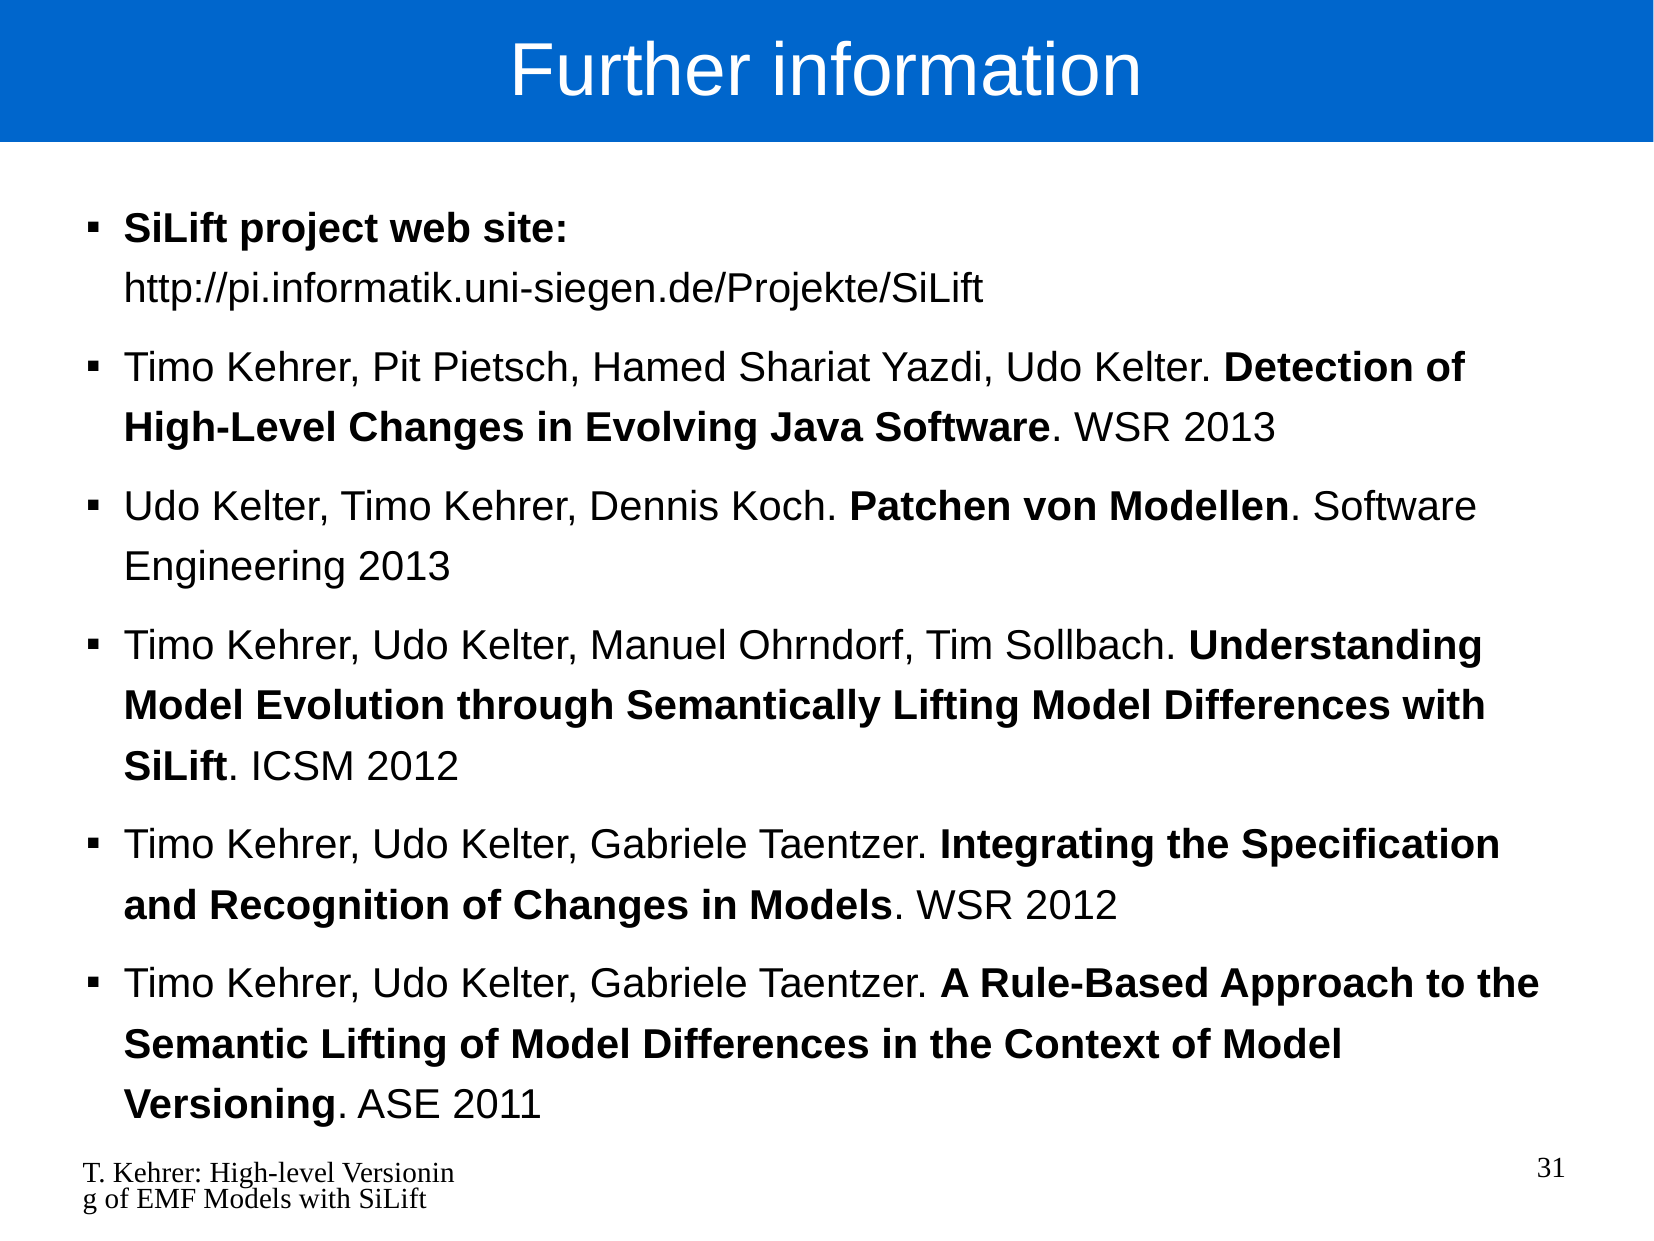

# Further information
SiLift project web site:
http://pi.informatik.uni-siegen.de/Projekte/SiLift
Timo Kehrer, Pit Pietsch, Hamed Shariat Yazdi, Udo Kelter. Detection of High-Level Changes in Evolving Java Software. WSR 2013
Udo Kelter, Timo Kehrer, Dennis Koch. Patchen von Modellen. Software Engineering 2013
Timo Kehrer, Udo Kelter, Manuel Ohrndorf, Tim Sollbach. Understanding Model Evolution through Semantically Lifting Model Differences with SiLift. ICSM 2012
Timo Kehrer, Udo Kelter, Gabriele Taentzer. Integrating the Specification and Recognition of Changes in Models. WSR 2012
Timo Kehrer, Udo Kelter, Gabriele Taentzer. A Rule-Based Approach to the Semantic Lifting of Model Differences in the Context of Model Versioning. ASE 2011
31
T. Kehrer: High-level Versioning of EMF Models with SiLift